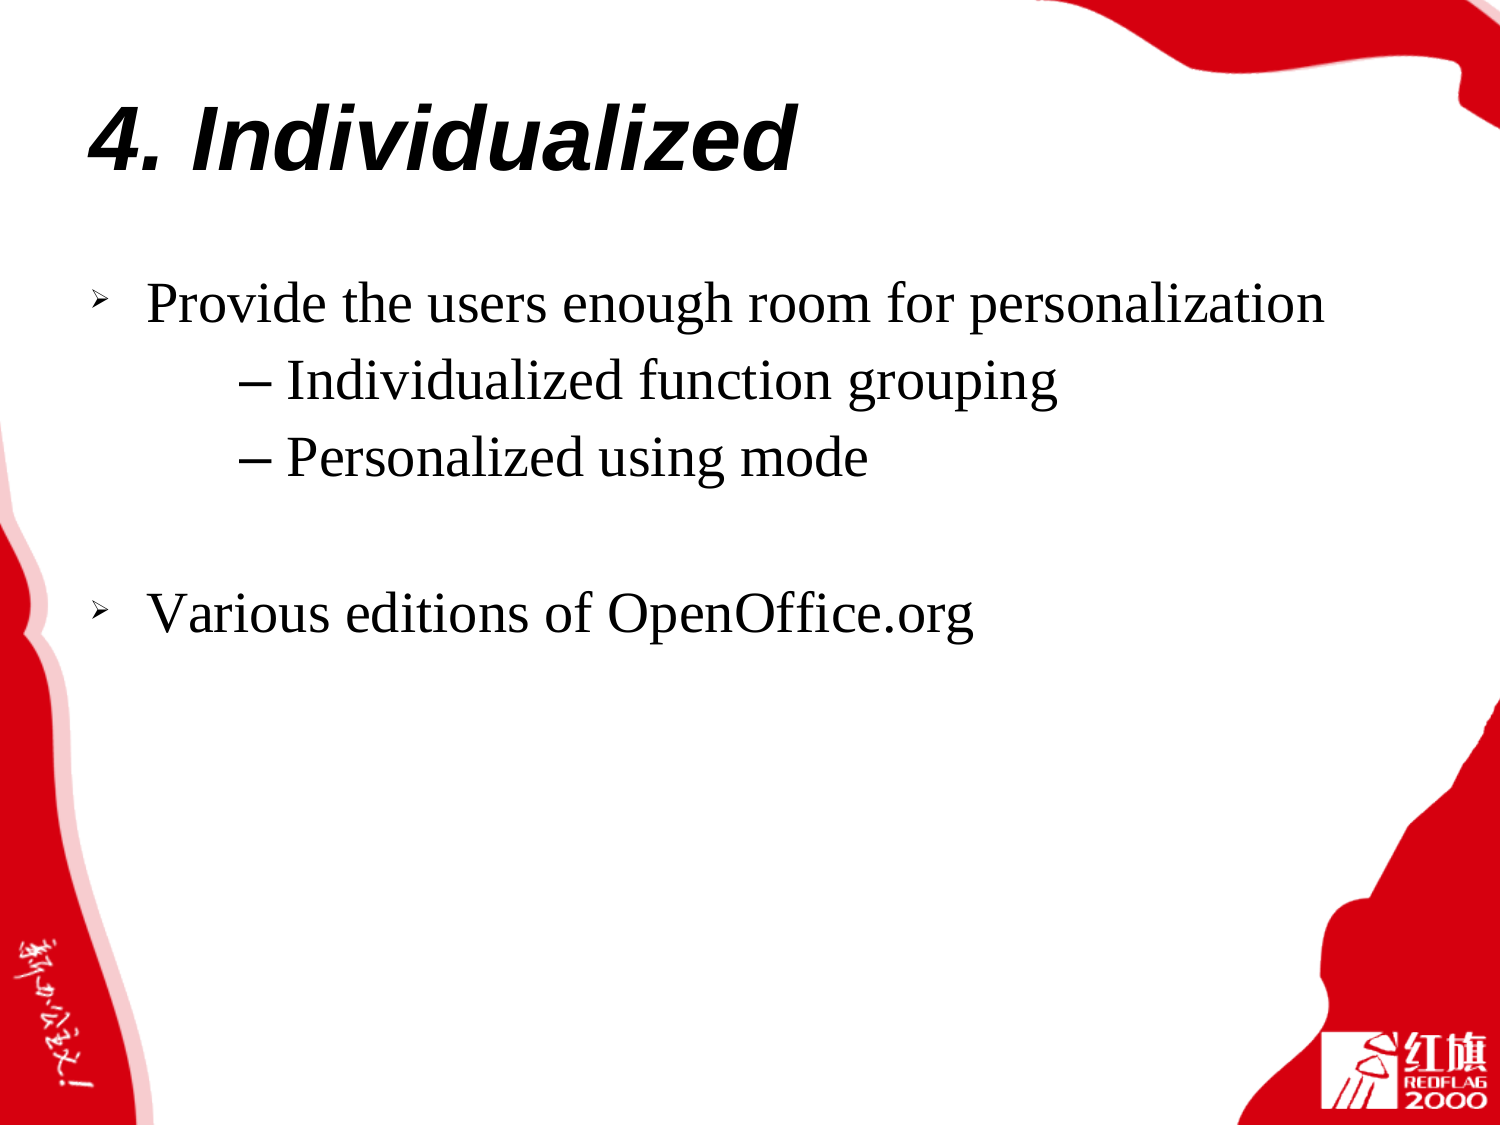

# 4. Individualized
Provide the users enough room for personalization
Individualized function grouping
Personalized using mode
Various editions of OpenOffice.org